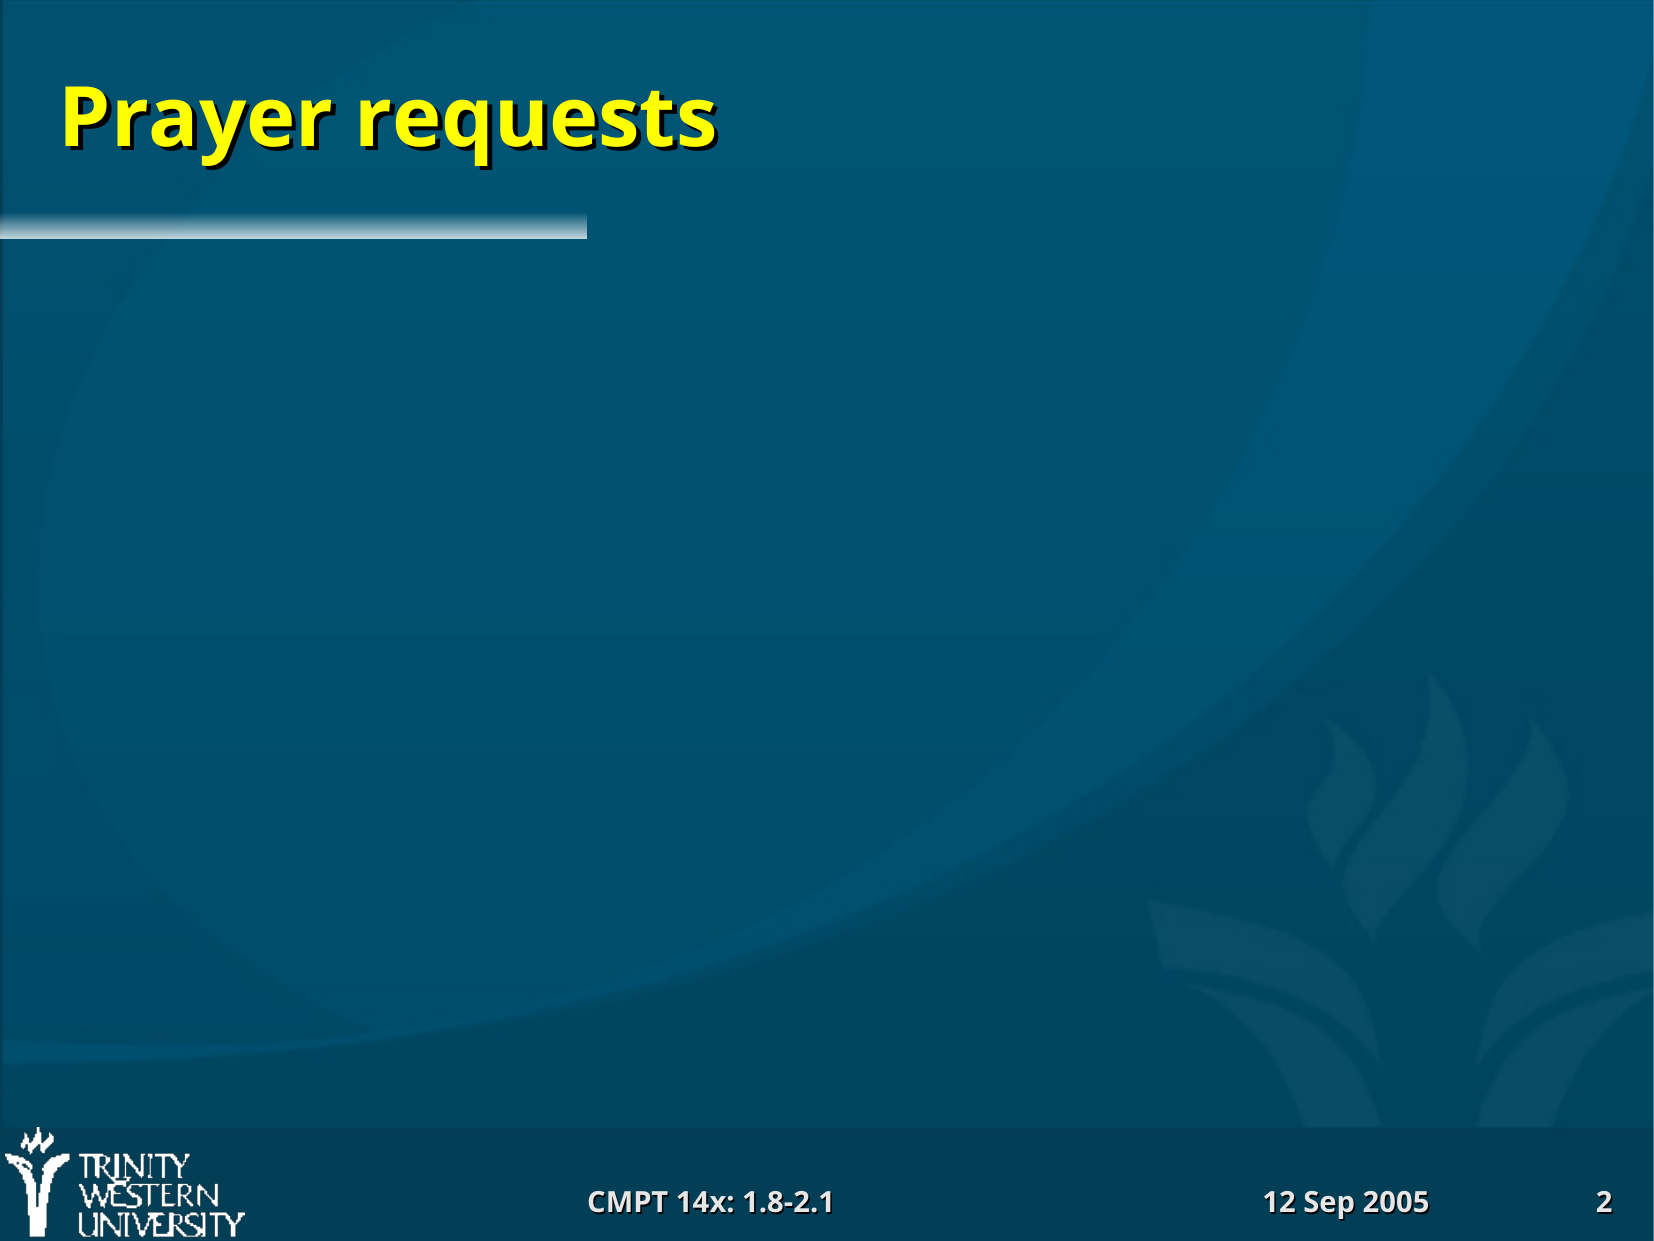

# Prayer requests
CMPT 14x: 1.8-2.1
12 Sep 2005
2